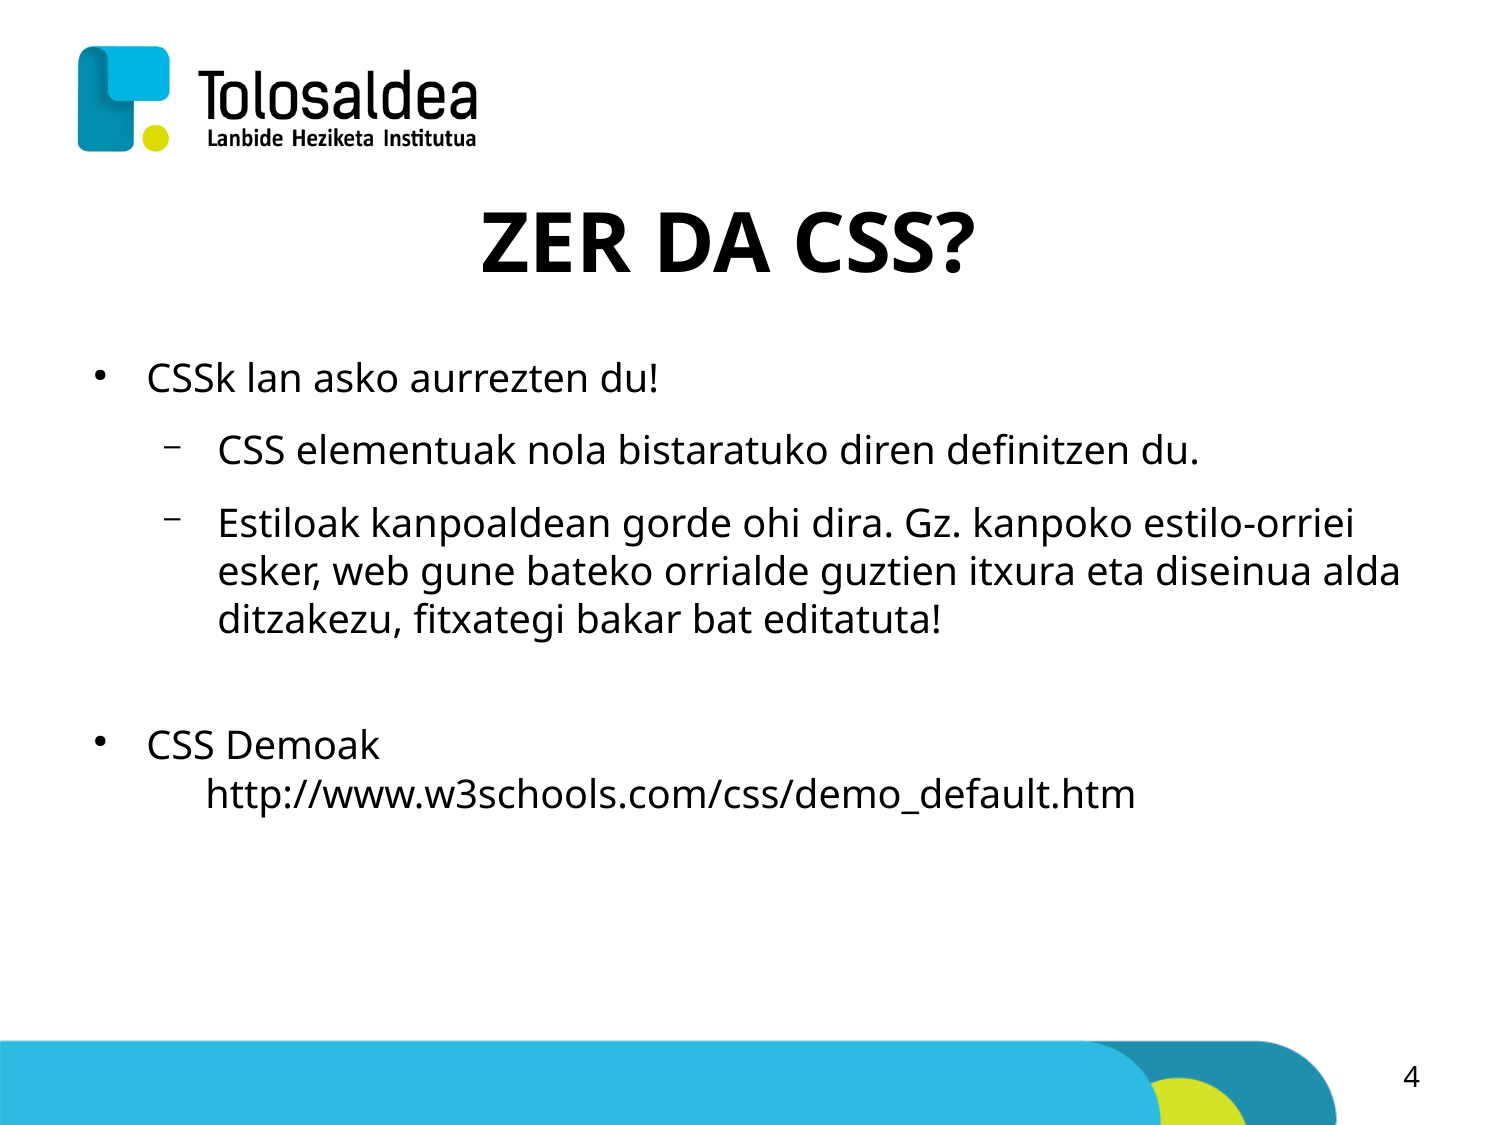

# ZER DA CSS?
CSSk lan asko aurrezten du!
CSS elementuak nola bistaratuko diren definitzen du.
Estiloak kanpoaldean gorde ohi dira. Gz. kanpoko estilo-orriei esker, web gune bateko orrialde guztien itxura eta diseinua alda ditzakezu, fitxategi bakar bat editatuta!
CSS Demoak
http://www.w3schools.com/css/demo_default.htm